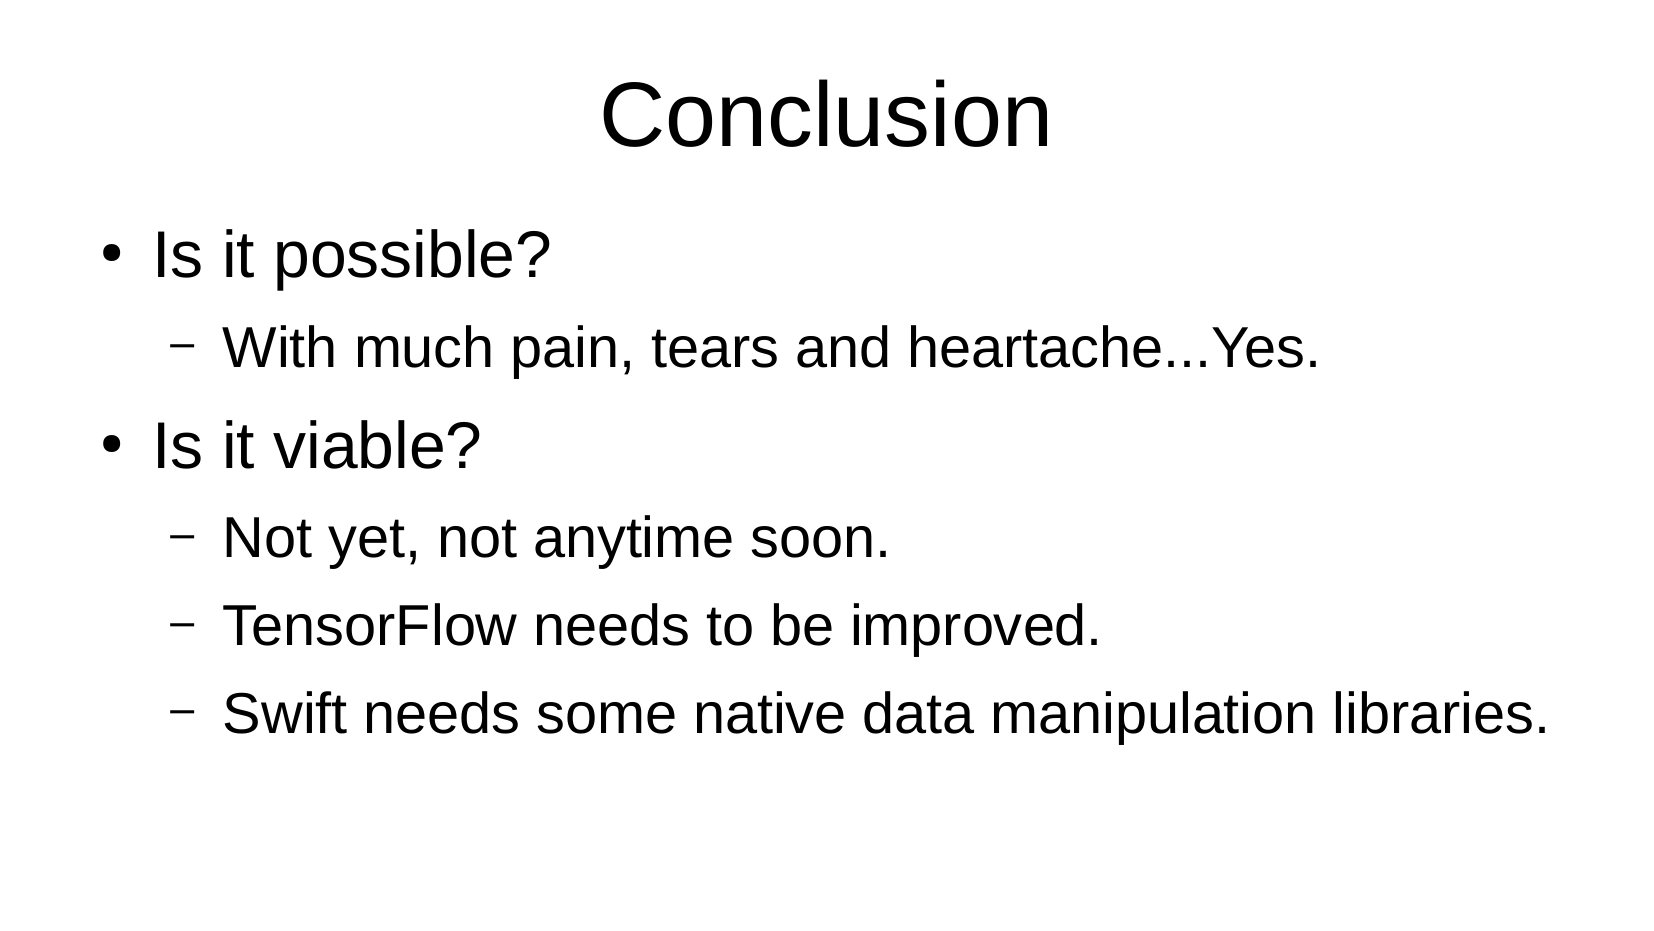

# Conclusion
Is it possible?
With much pain, tears and heartache...Yes.
Is it viable?
Not yet, not anytime soon.
TensorFlow needs to be improved.
Swift needs some native data manipulation libraries.